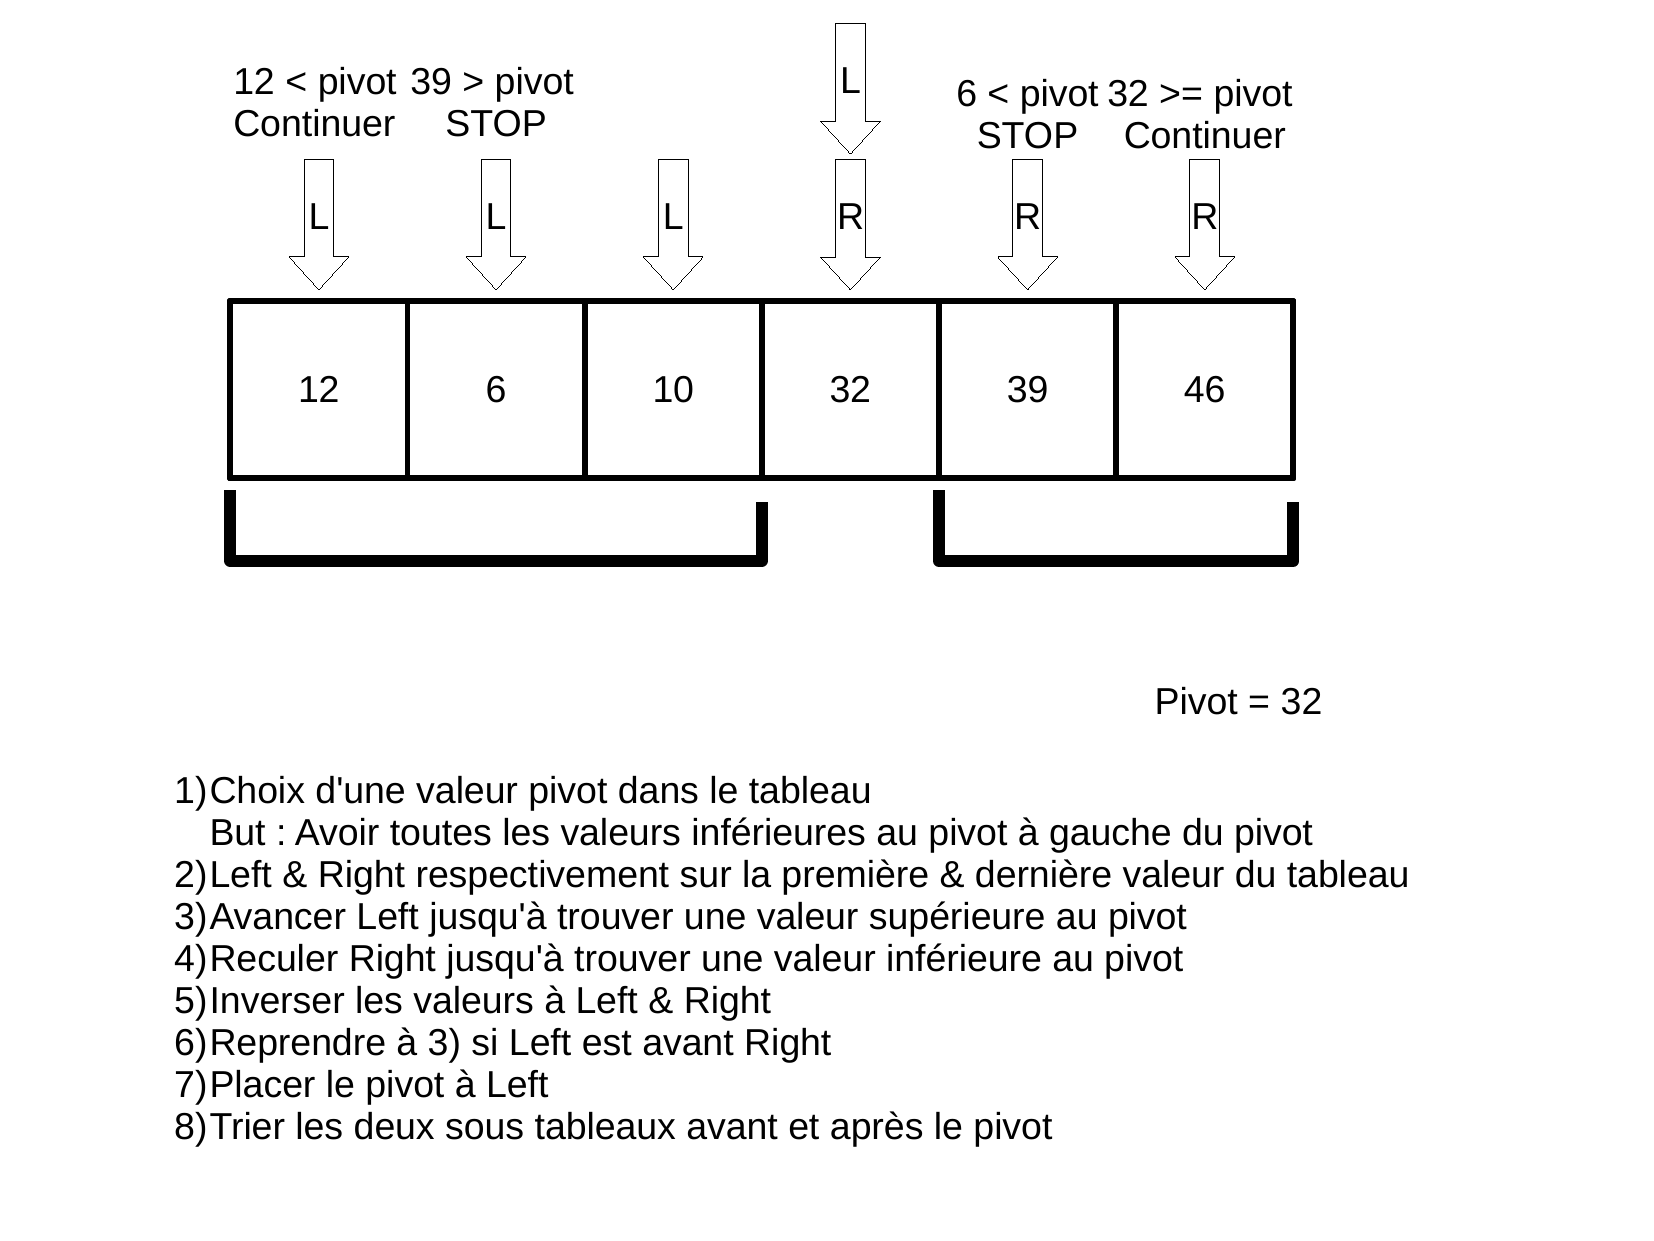

L
12 < pivot
Continuer
39 > pivot
STOP
32 >= pivot
Continuer
6 < pivot
STOP
L
L
R
L
R
R
12
39
46
10
6
32
12
6
46
10
39
32
12
6
10
46
39
32
12
6
10
32
39
46
Pivot = 32
Choix d'une valeur pivot dans le tableau
But : Avoir toutes les valeurs inférieures au pivot à gauche du pivot
Left & Right respectivement sur la première & dernière valeur du tableau
Avancer Left jusqu'à trouver une valeur supérieure au pivot
Reculer Right jusqu'à trouver une valeur inférieure au pivot
Inverser les valeurs à Left & Right
Reprendre à 3) si Left est avant Right
Placer le pivot à Left
Trier les deux sous tableaux avant et après le pivot